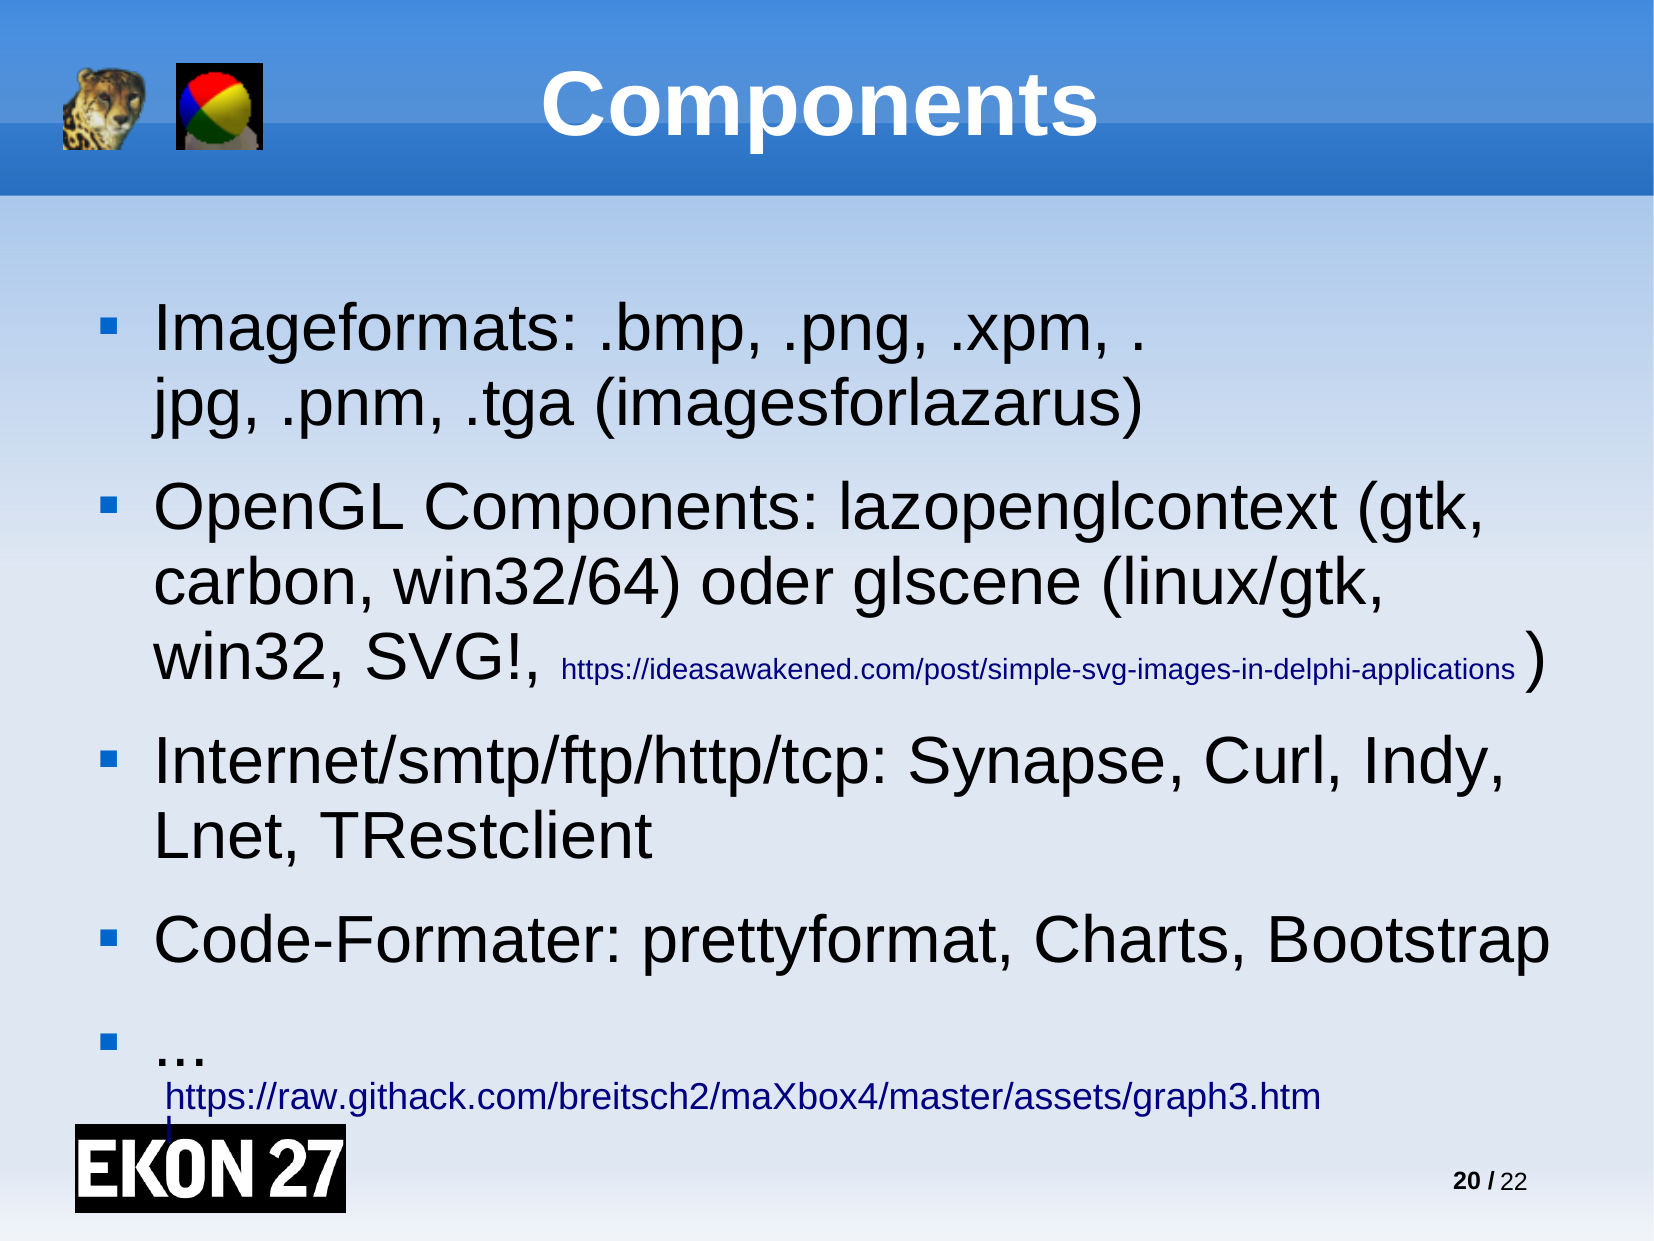

# Components
Imageformats: .bmp, .png, .xpm, . jpg, .pnm, .tga (imagesforlazarus)
OpenGL Components: lazopenglcontext (gtk, carbon, win32/64) oder glscene (linux/gtk, win32, SVG!, https://ideasawakened.com/post/simple-svg-images-in-delphi-applications )
Internet/smtp/ftp/http/tcp: Synapse, Curl, Indy, Lnet, TRestclient
Code-Formater: prettyformat, Charts, Bootstrap
...
https://raw.githack.com/breitsch2/maXbox4/master/assets/graph3.html
20